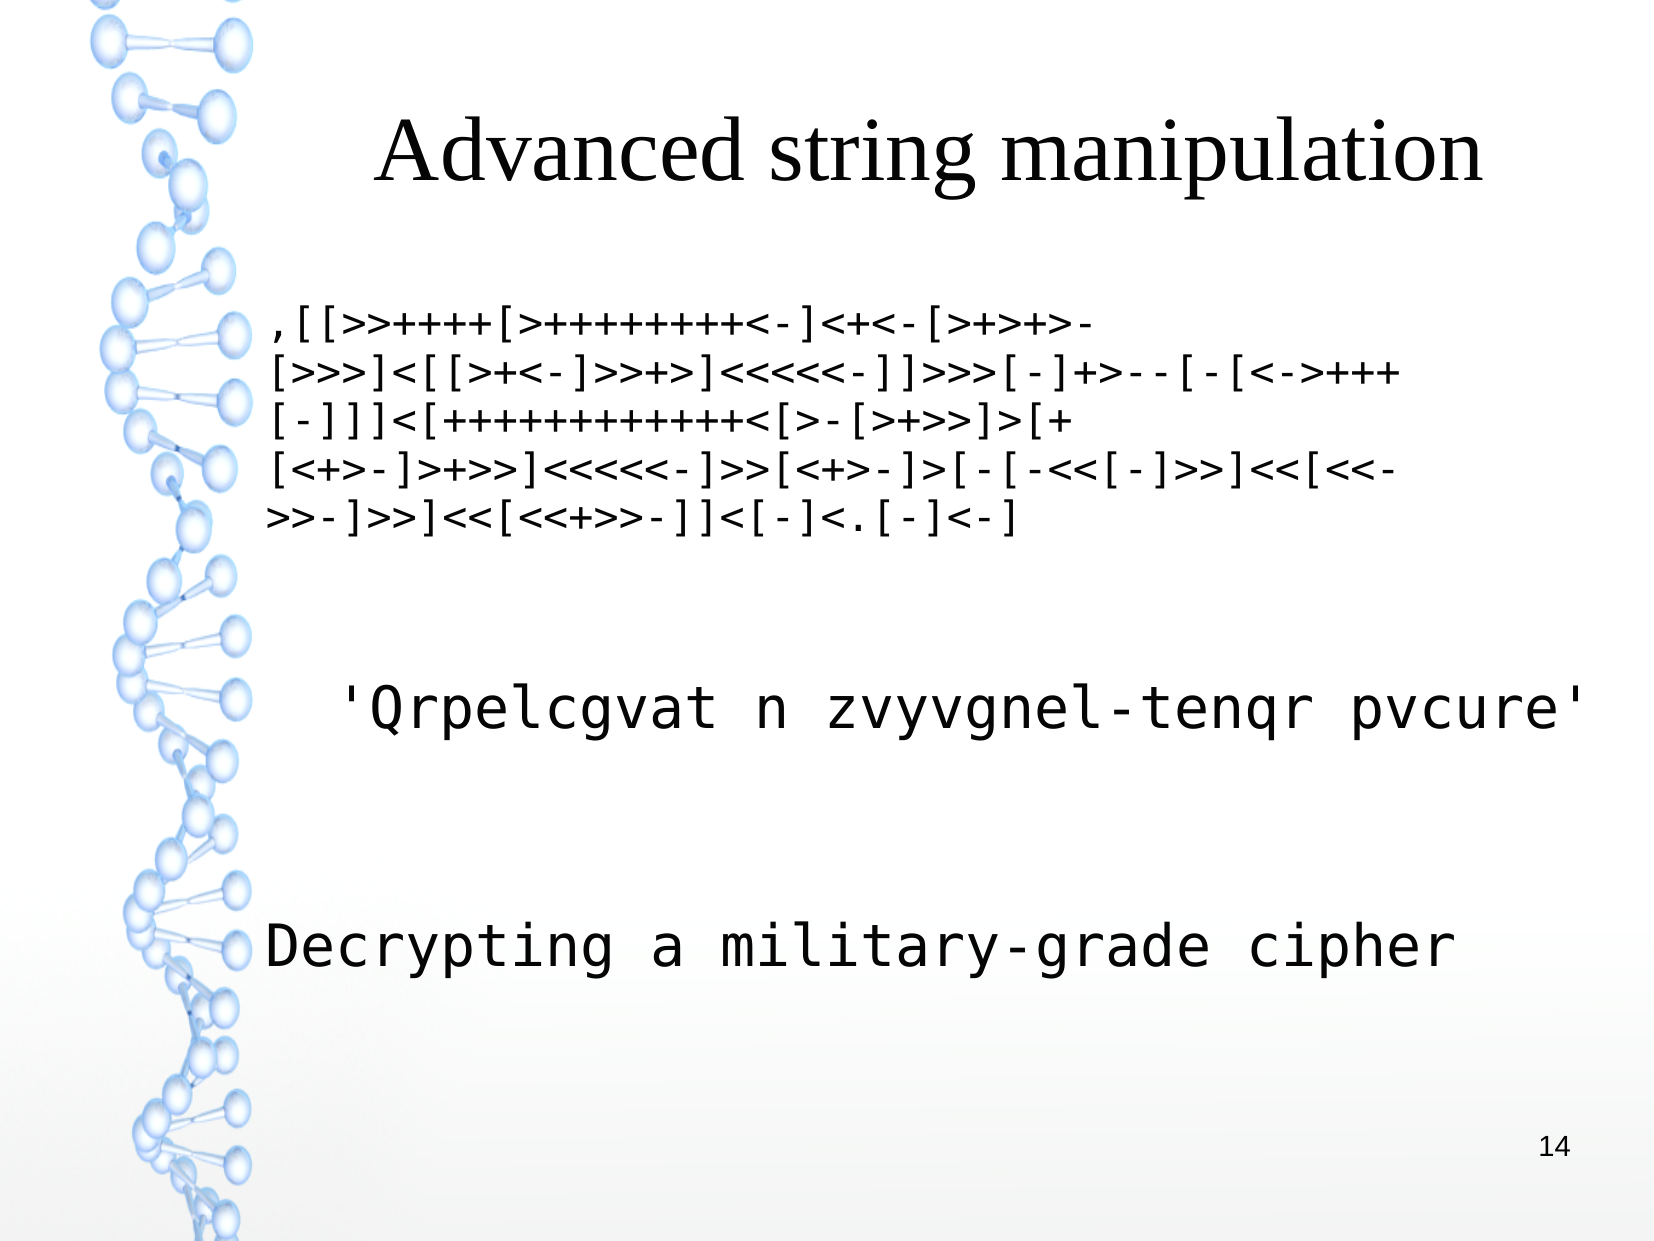

# Advanced string manipulation
,[[>>++++[>++++++++<-]<+<-[>+>+>-[>>>]<[[>+<-]>>+>]<<<<<-]]>>>[-]+>--[-[<->+++[-]]]<[++++++++++++<[>-[>+>>]>[+[<+>-]>+>>]<<<<<-]>>[<+>-]>[-[-<<[-]>>]<<[<<->>-]>>]<<[<<+>>-]]<[-]<.[-]<-]
'Qrpelcgvat n zvyvgnel-tenqr pvcure'
Decrypting a military-grade cipher
14